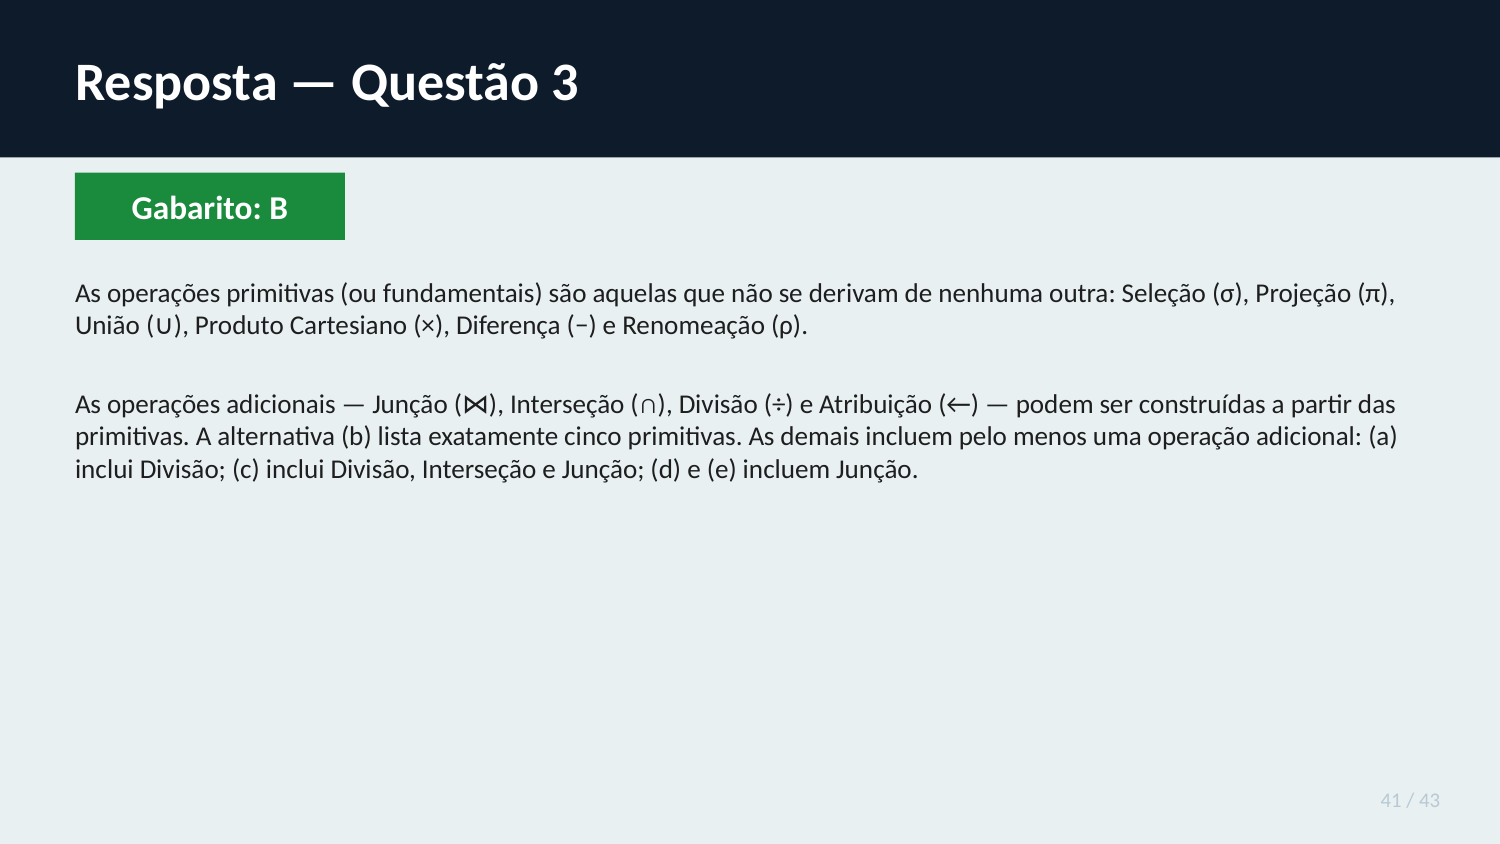

Resposta — Questão 3
Gabarito: B
As operações primitivas (ou fundamentais) são aquelas que não se derivam de nenhuma outra: Seleção (σ), Projeção (π), União (∪), Produto Cartesiano (×), Diferença (−) e Renomeação (ρ).
As operações adicionais — Junção (⋈), Interseção (∩), Divisão (÷) e Atribuição (←) — podem ser construídas a partir das primitivas. A alternativa (b) lista exatamente cinco primitivas. As demais incluem pelo menos uma operação adicional: (a) inclui Divisão; (c) inclui Divisão, Interseção e Junção; (d) e (e) incluem Junção.
41 / 43